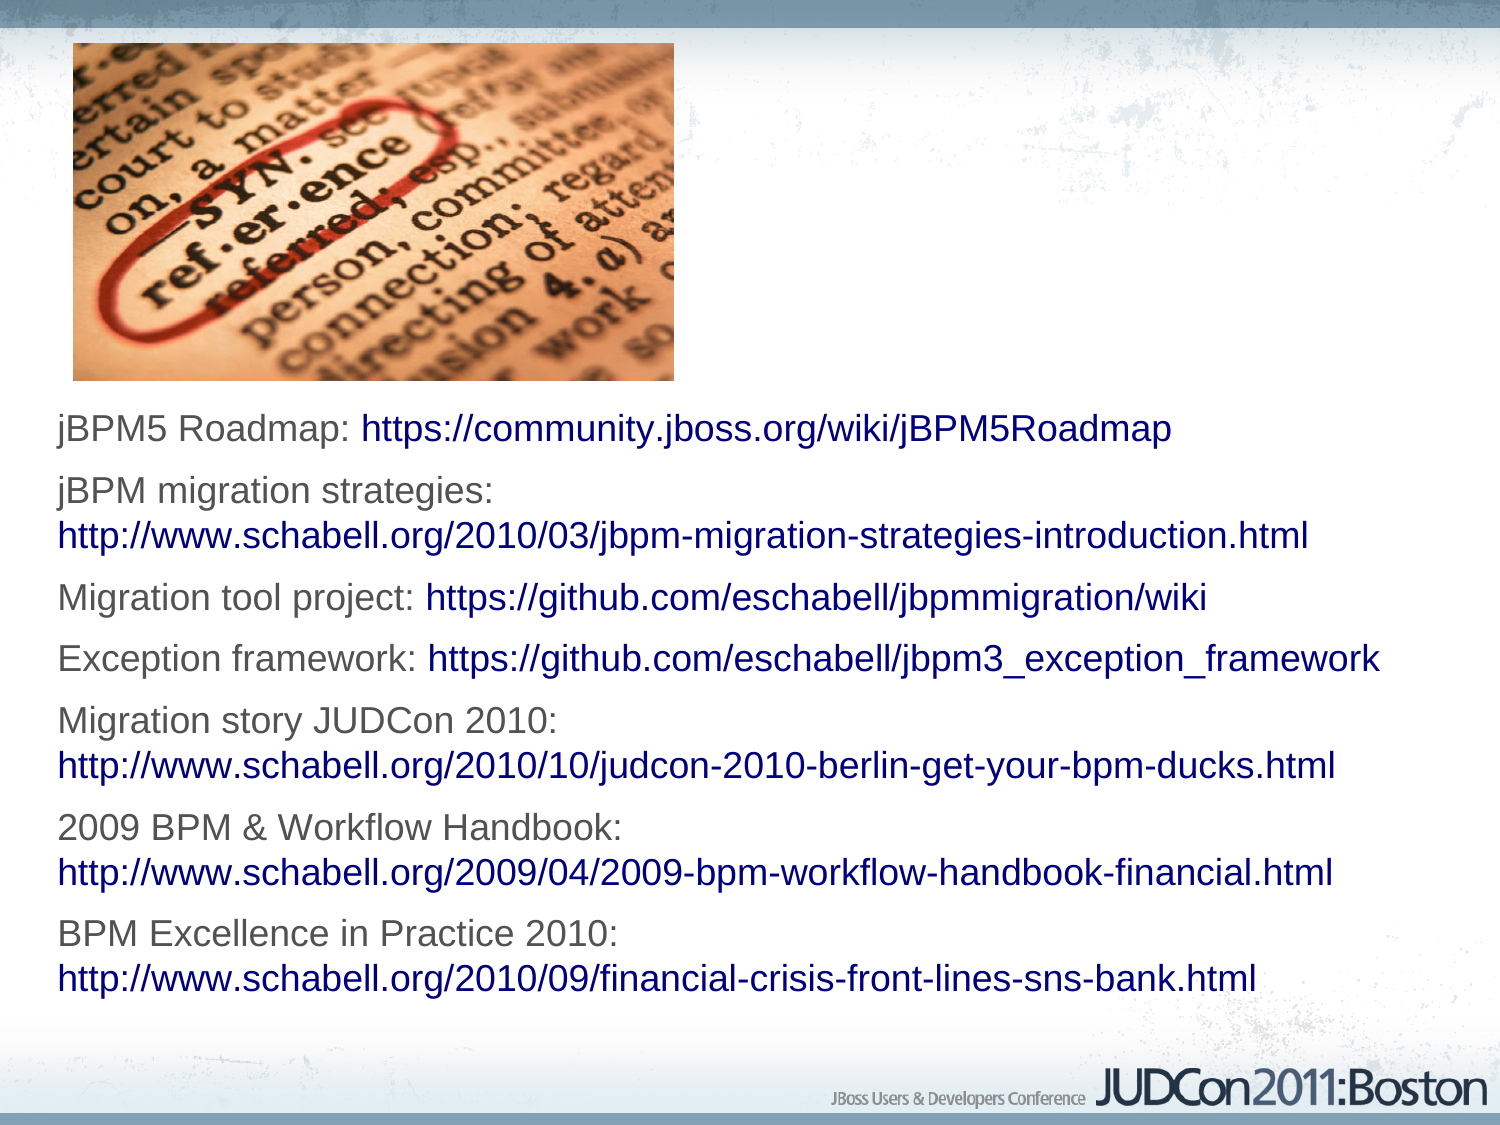

# References
jBPM5 Roadmap: https://community.jboss.org/wiki/jBPM5Roadmap
jBPM migration strategies: http://www.schabell.org/2010/03/jbpm-migration-strategies-introduction.html
Migration tool project: https://github.com/eschabell/jbpmmigration/wiki
Exception framework: https://github.com/eschabell/jbpm3_exception_framework
Migration story JUDCon 2010: http://www.schabell.org/2010/10/judcon-2010-berlin-get-your-bpm-ducks.html
2009 BPM & Workflow Handbook: http://www.schabell.org/2009/04/2009-bpm-workflow-handbook-financial.html
BPM Excellence in Practice 2010: http://www.schabell.org/2010/09/financial-crisis-front-lines-sns-bank.html